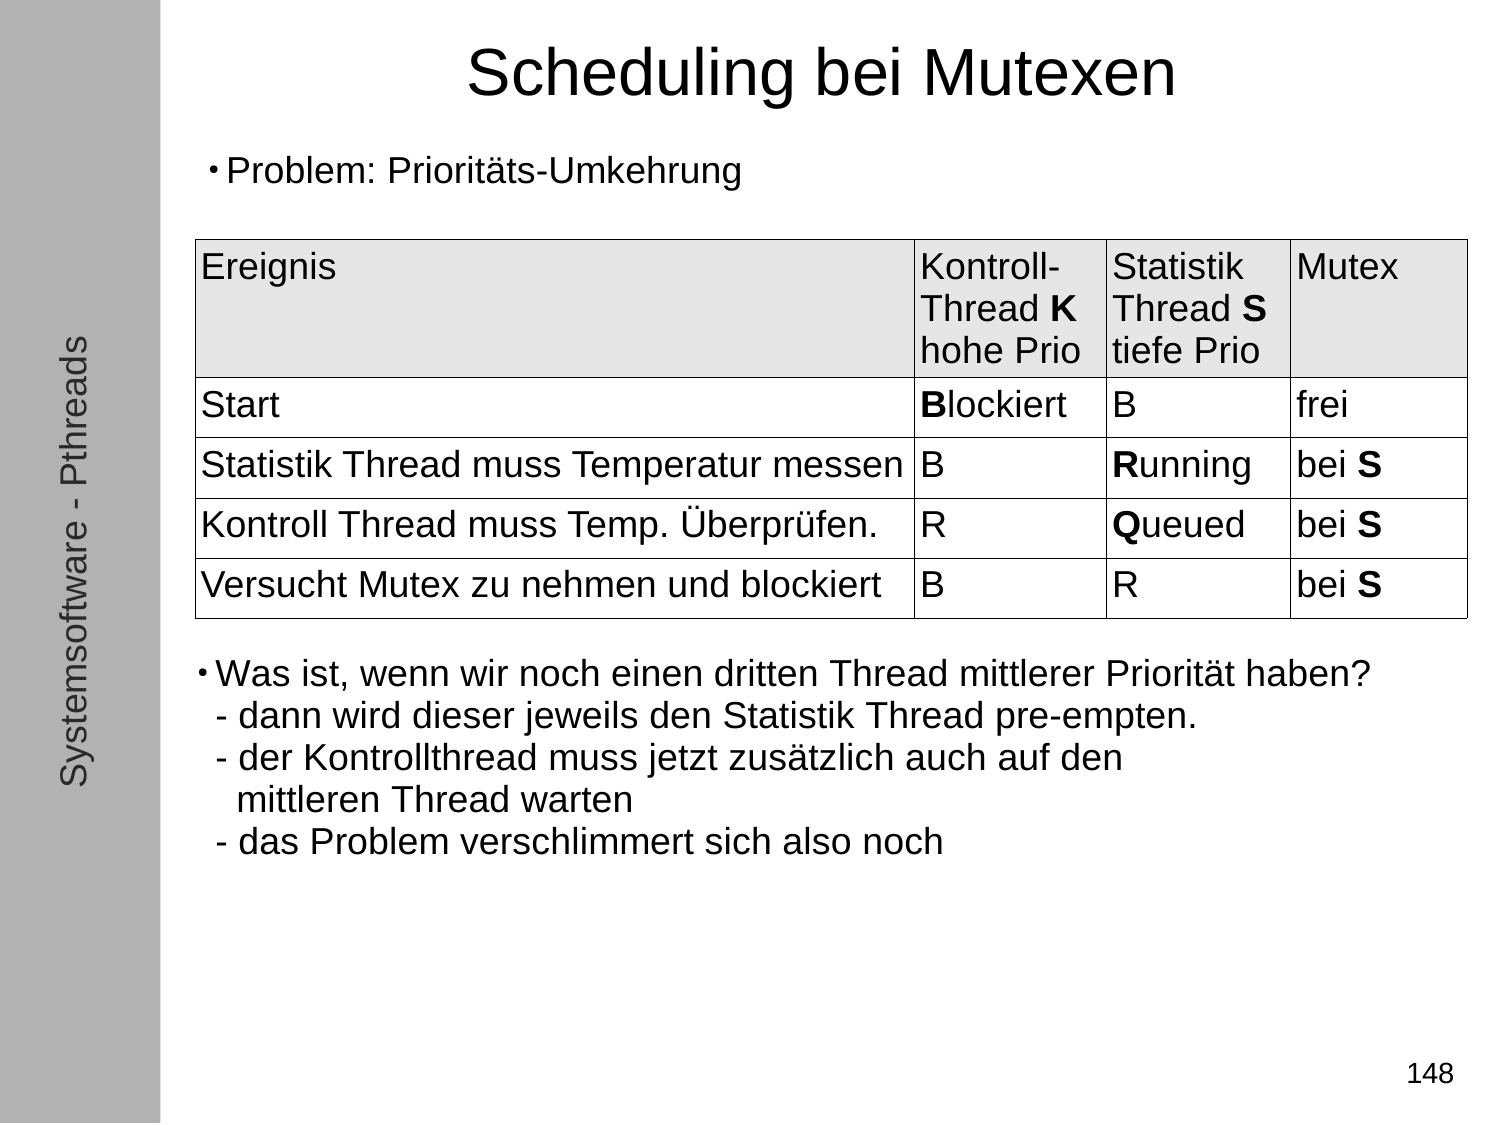

Scheduling bei Mutexen
Problem: Prioritäts-Umkehrung
| Ereignis | Kontroll-Thread K hohe Prio | Statistik Thread S tiefe Prio | Mutex |
| --- | --- | --- | --- |
| Start | Blockiert | B | frei |
| Statistik Thread muss Temperatur messen | B | Running | bei S |
| Kontroll Thread muss Temp. Überprüfen. | R | Queued | bei S |
| Versucht Mutex zu nehmen und blockiert | B | R | bei S |
Systemsoftware - Pthreads
Was ist, wenn wir noch einen dritten Thread mittlerer Priorität haben?
- dann wird dieser jeweils den Statistik Thread pre-empten.
- der Kontrollthread muss jetzt zusätzlich auch auf den
 mittleren Thread warten
- das Problem verschlimmert sich also noch